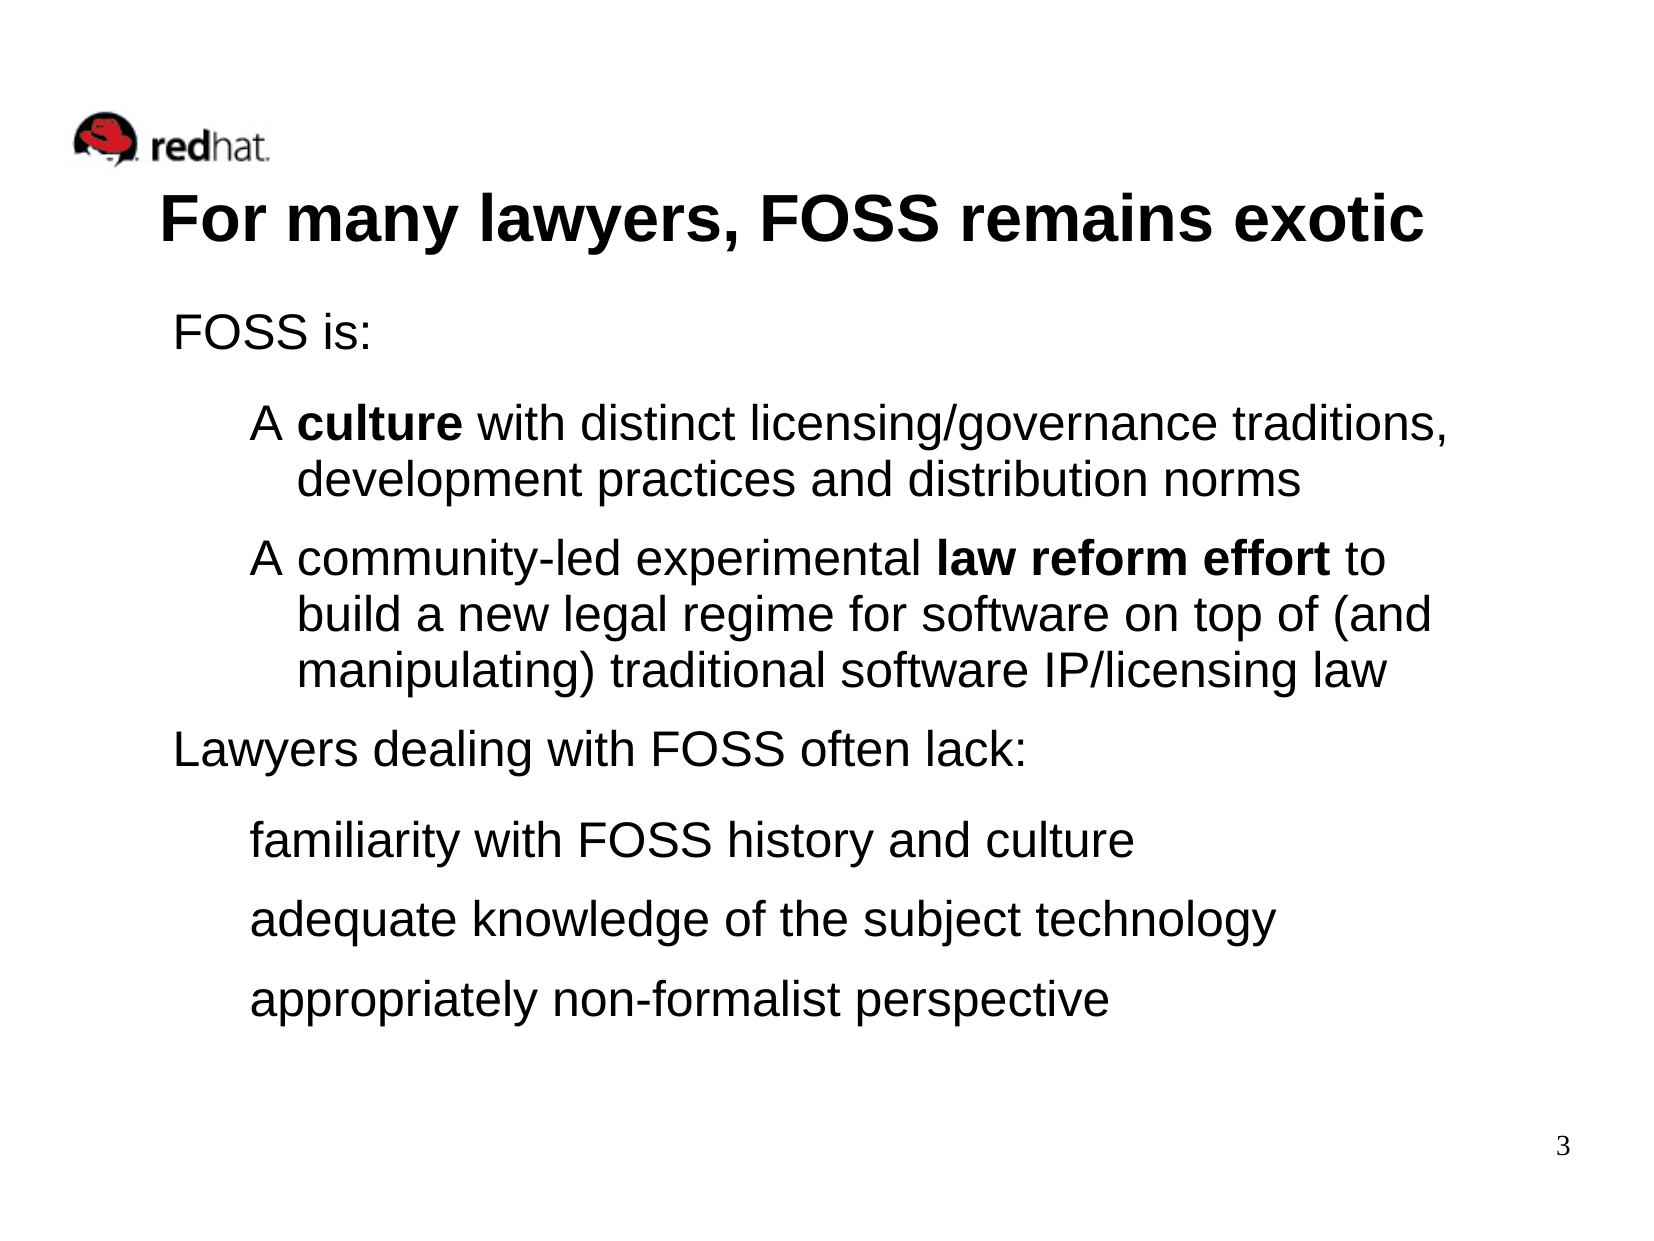

# For many lawyers, FOSS remains exotic
FOSS is:
A culture with distinct licensing/governance traditions, development practices and distribution norms
A community-led experimental law reform effort to build a new legal regime for software on top of (and manipulating) traditional software IP/licensing law
Lawyers dealing with FOSS often lack:
familiarity with FOSS history and culture
adequate knowledge of the subject technology
appropriately non-formalist perspective
3